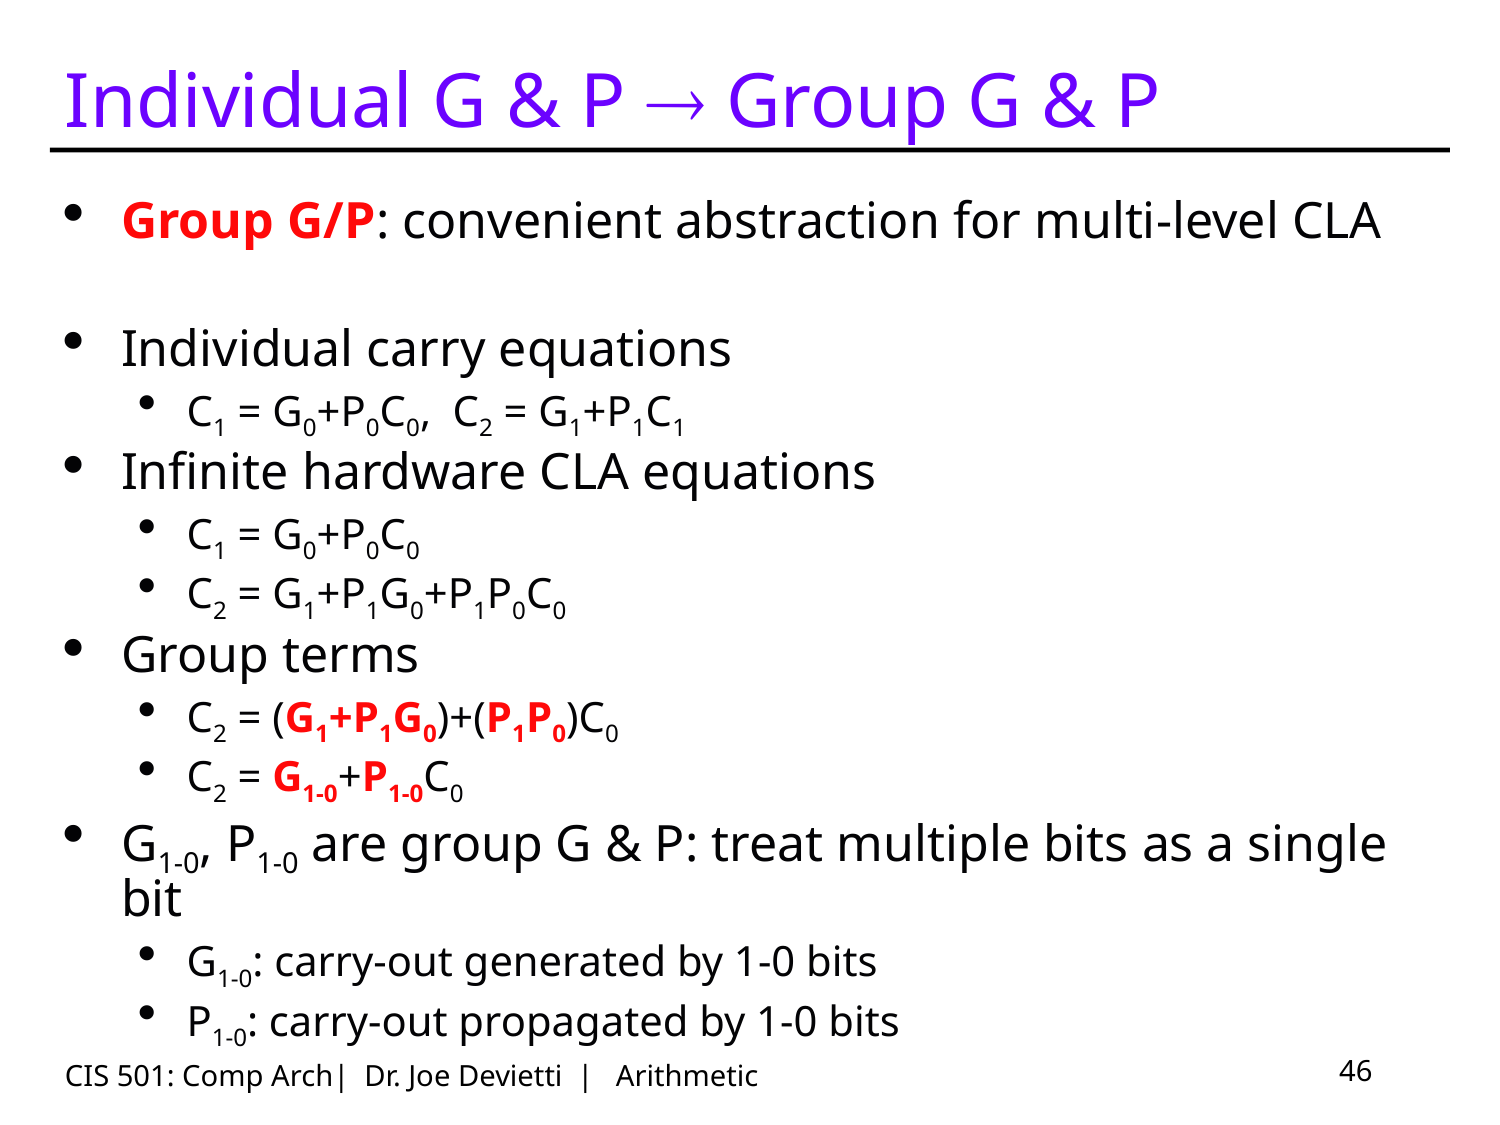

Individual G & P  Group G & P
Group G/P: convenient abstraction for multi-level CLA
Individual carry equations
C1 = G0+P0C0, C2 = G1+P1C1
Infinite hardware CLA equations
C1 = G0+P0C0
C2 = G1+P1G0+P1P0C0
Group terms
C2 = (G1+P1G0)+(P1P0)C0
C2 = G1-0+P1-0C0
G1-0, P1-0 are group G & P: treat multiple bits as a single bit
G1-0: carry-out generated by 1-0 bits
P1-0: carry-out propagated by 1-0 bits
CIS 501: Comp Arch| Dr. Joe Devietti | Arithmetic